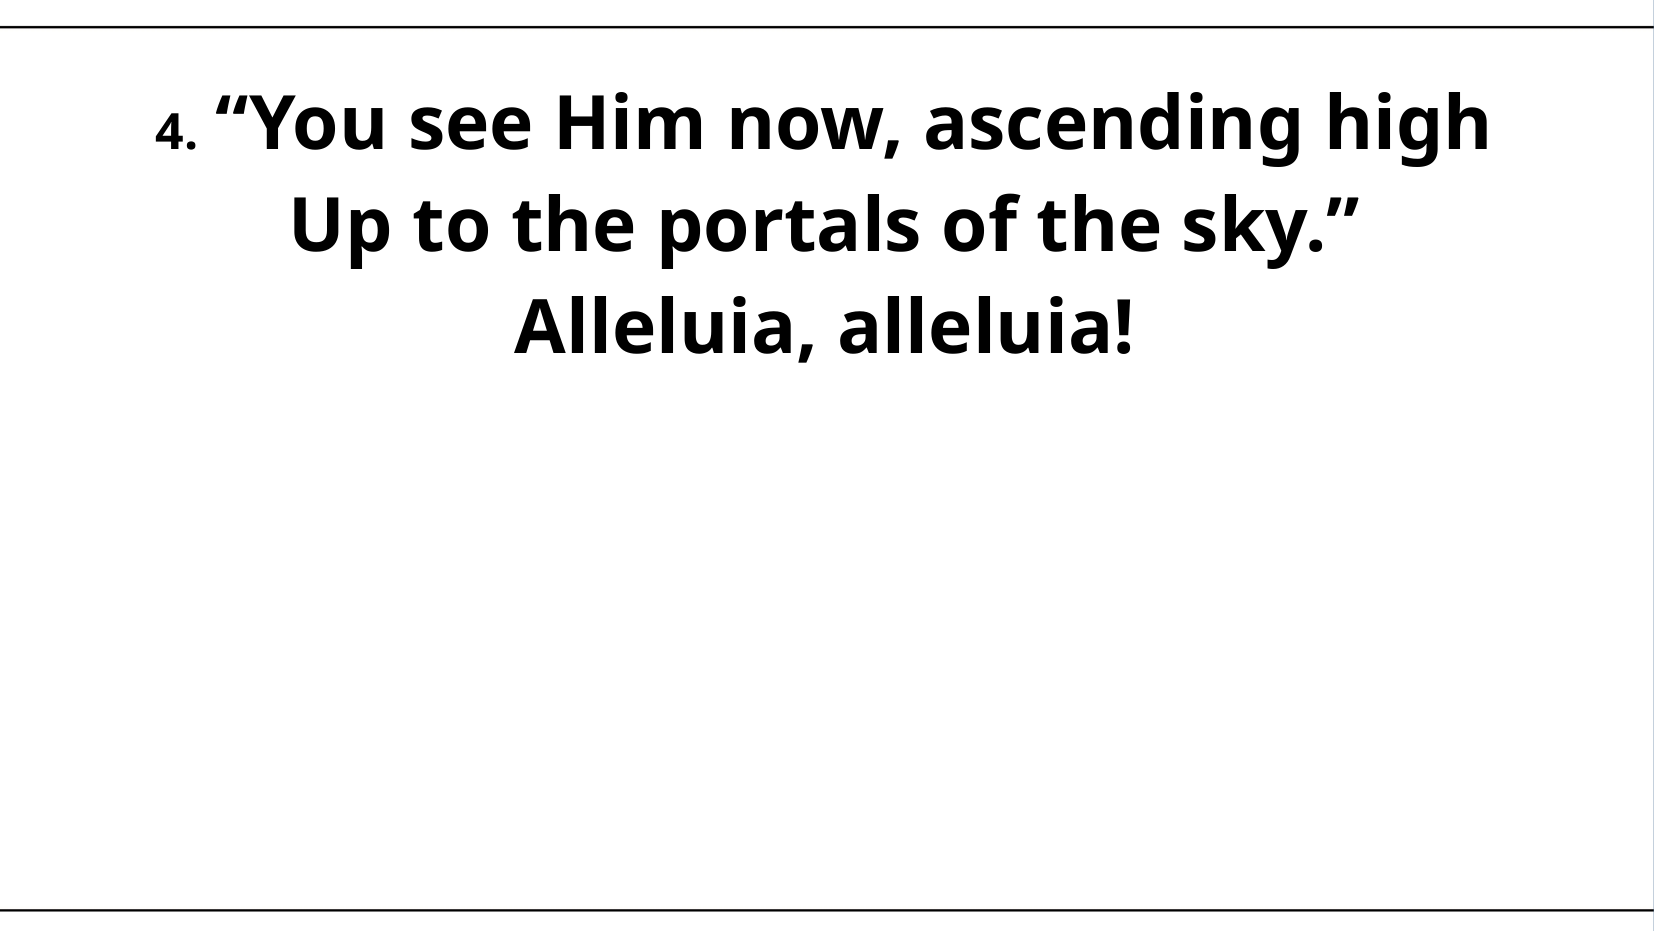

4. “You see Him now, ascending high
Up to the portals of the sky.”
Alleluia, alleluia!